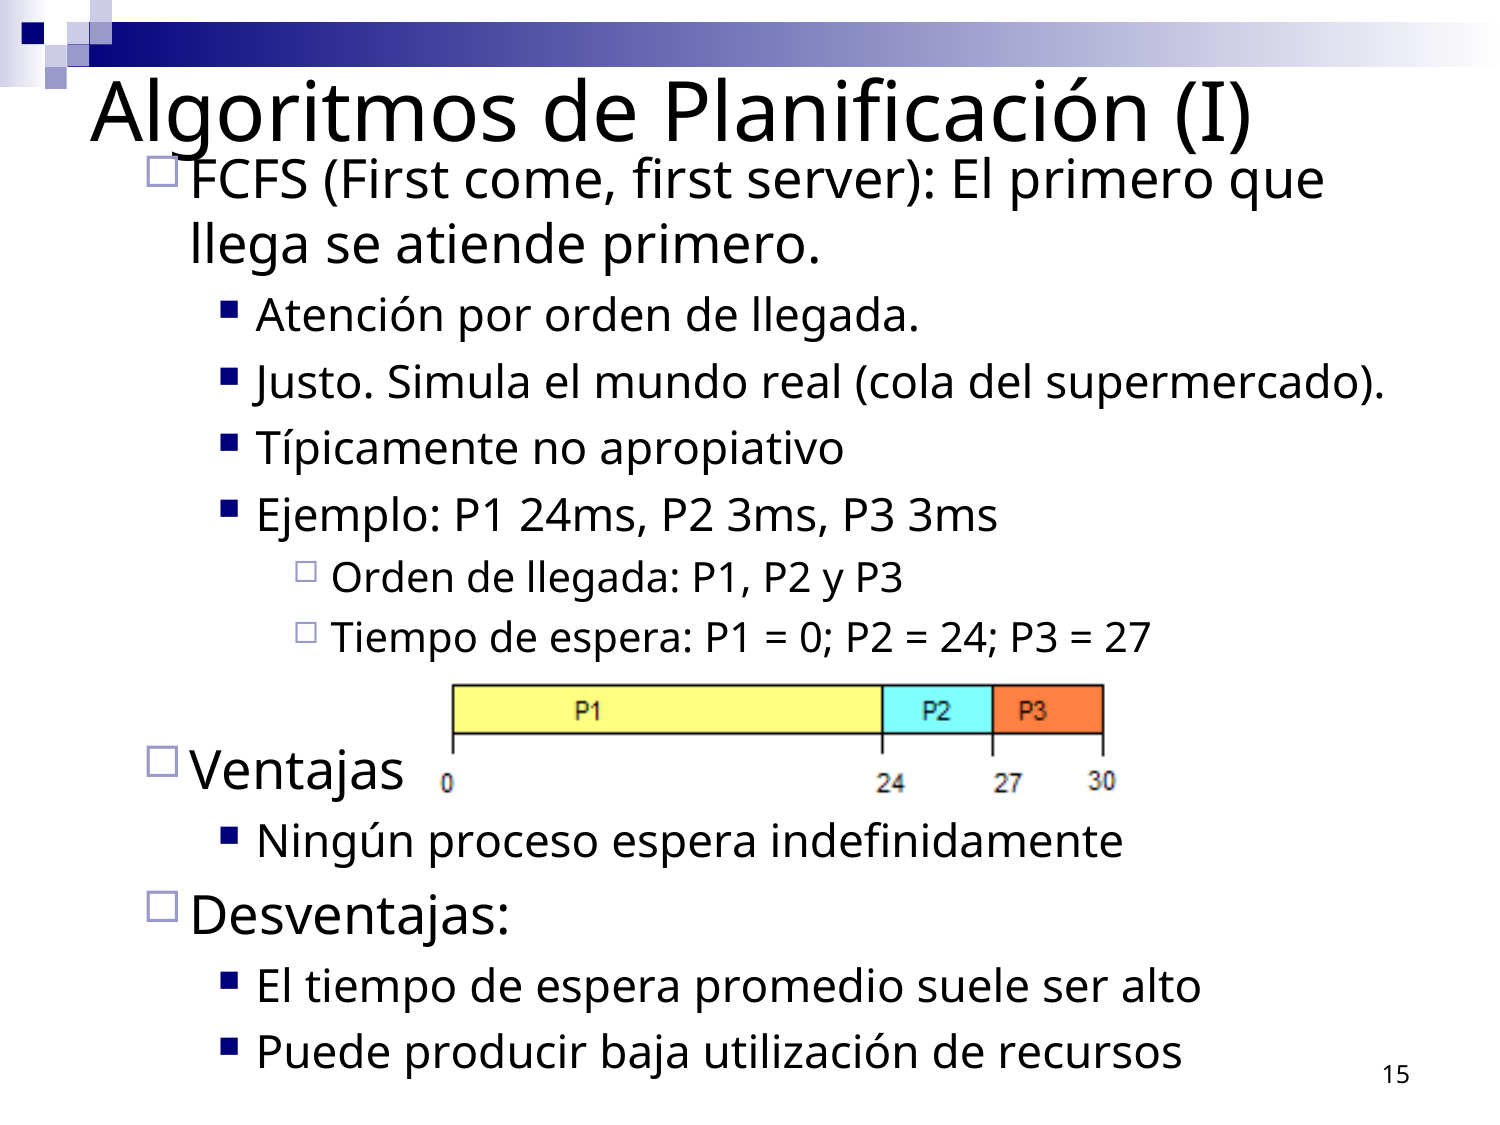

Algoritmos de Planificación (I)
FCFS (First come, first server): El primero que llega se atiende primero.
Atención por orden de llegada.
Justo. Simula el mundo real (cola del supermercado).
Típicamente no apropiativo
Ejemplo: P1 24ms, P2 3ms, P3 3ms
Orden de llegada: P1, P2 y P3
Tiempo de espera: P1 = 0; P2 = 24; P3 = 27
Ventajas:
Ningún proceso espera indefinidamente
Desventajas:
El tiempo de espera promedio suele ser alto
Puede producir baja utilización de recursos